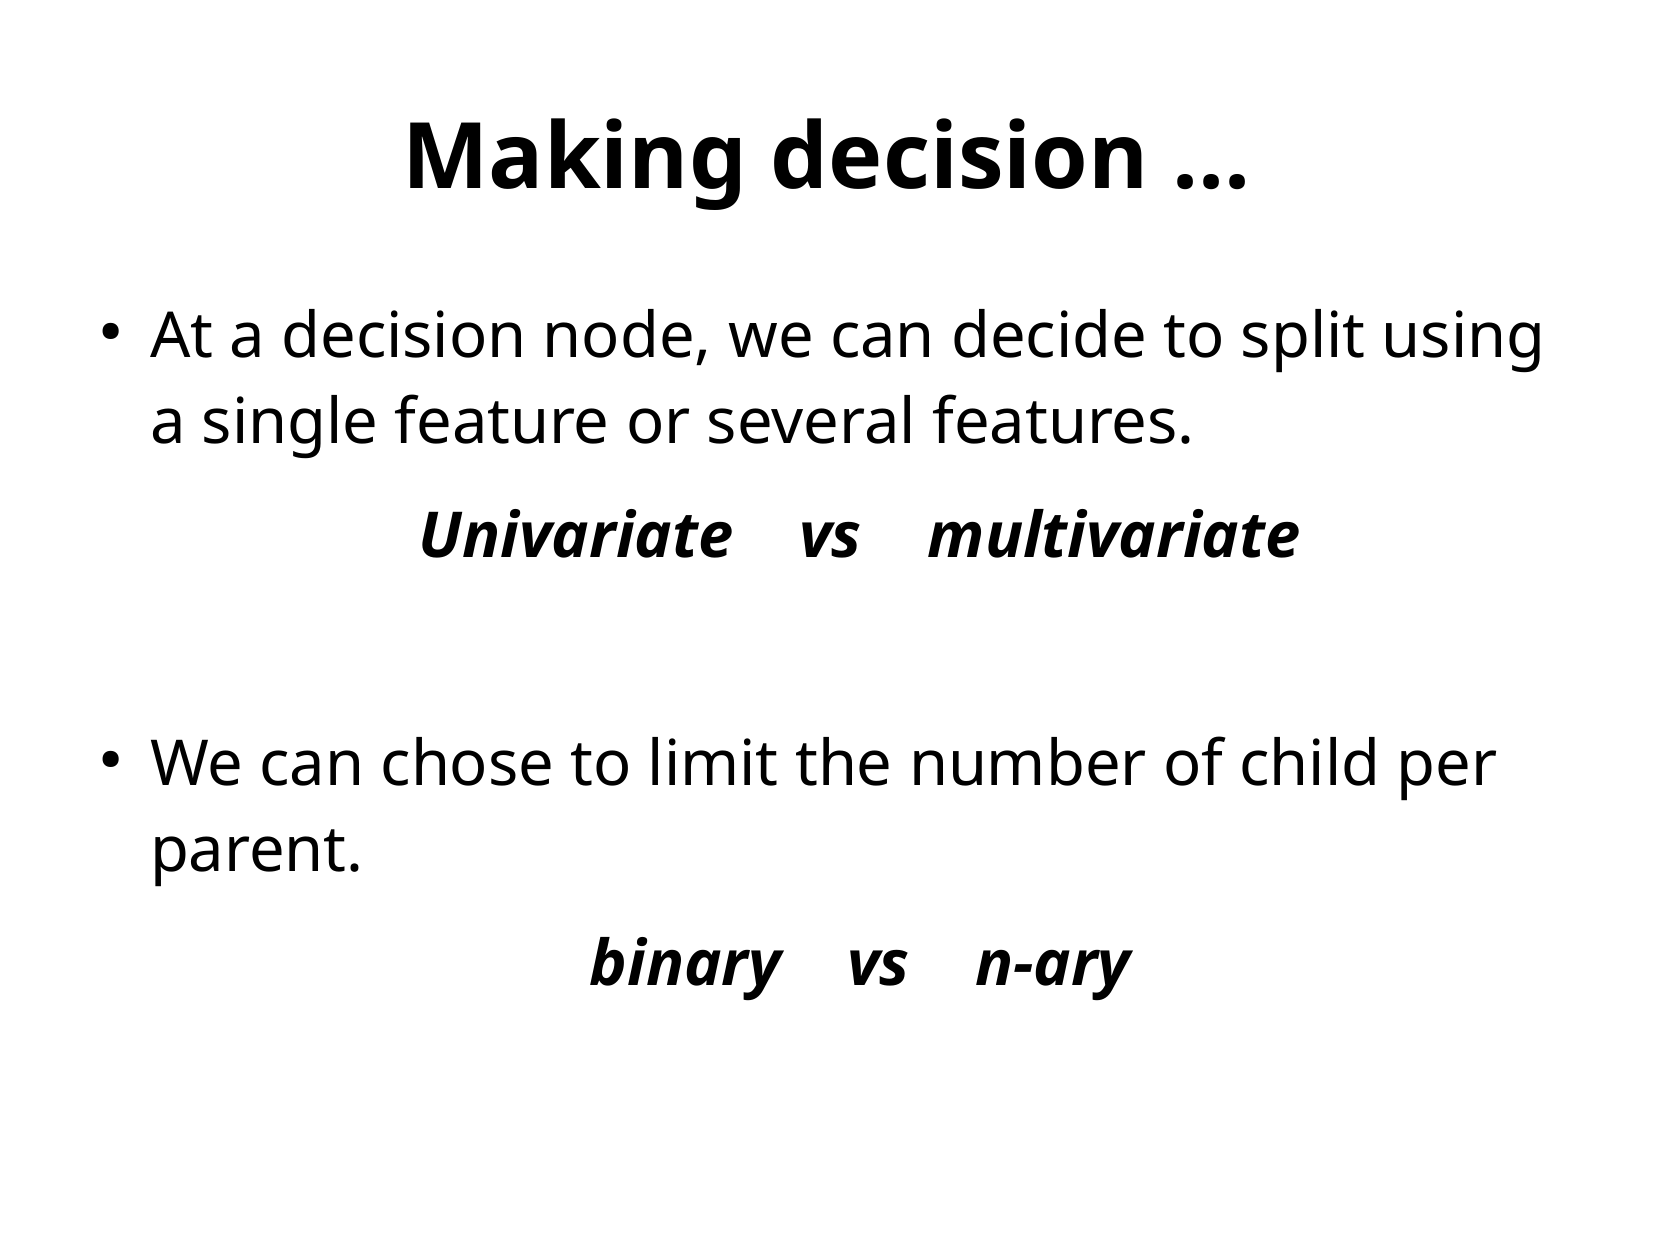

# Making decision ...
At a decision node, we can decide to split using a single feature or several features.
Univariate vs multivariate
We can chose to limit the number of child per parent.
binary vs n-ary